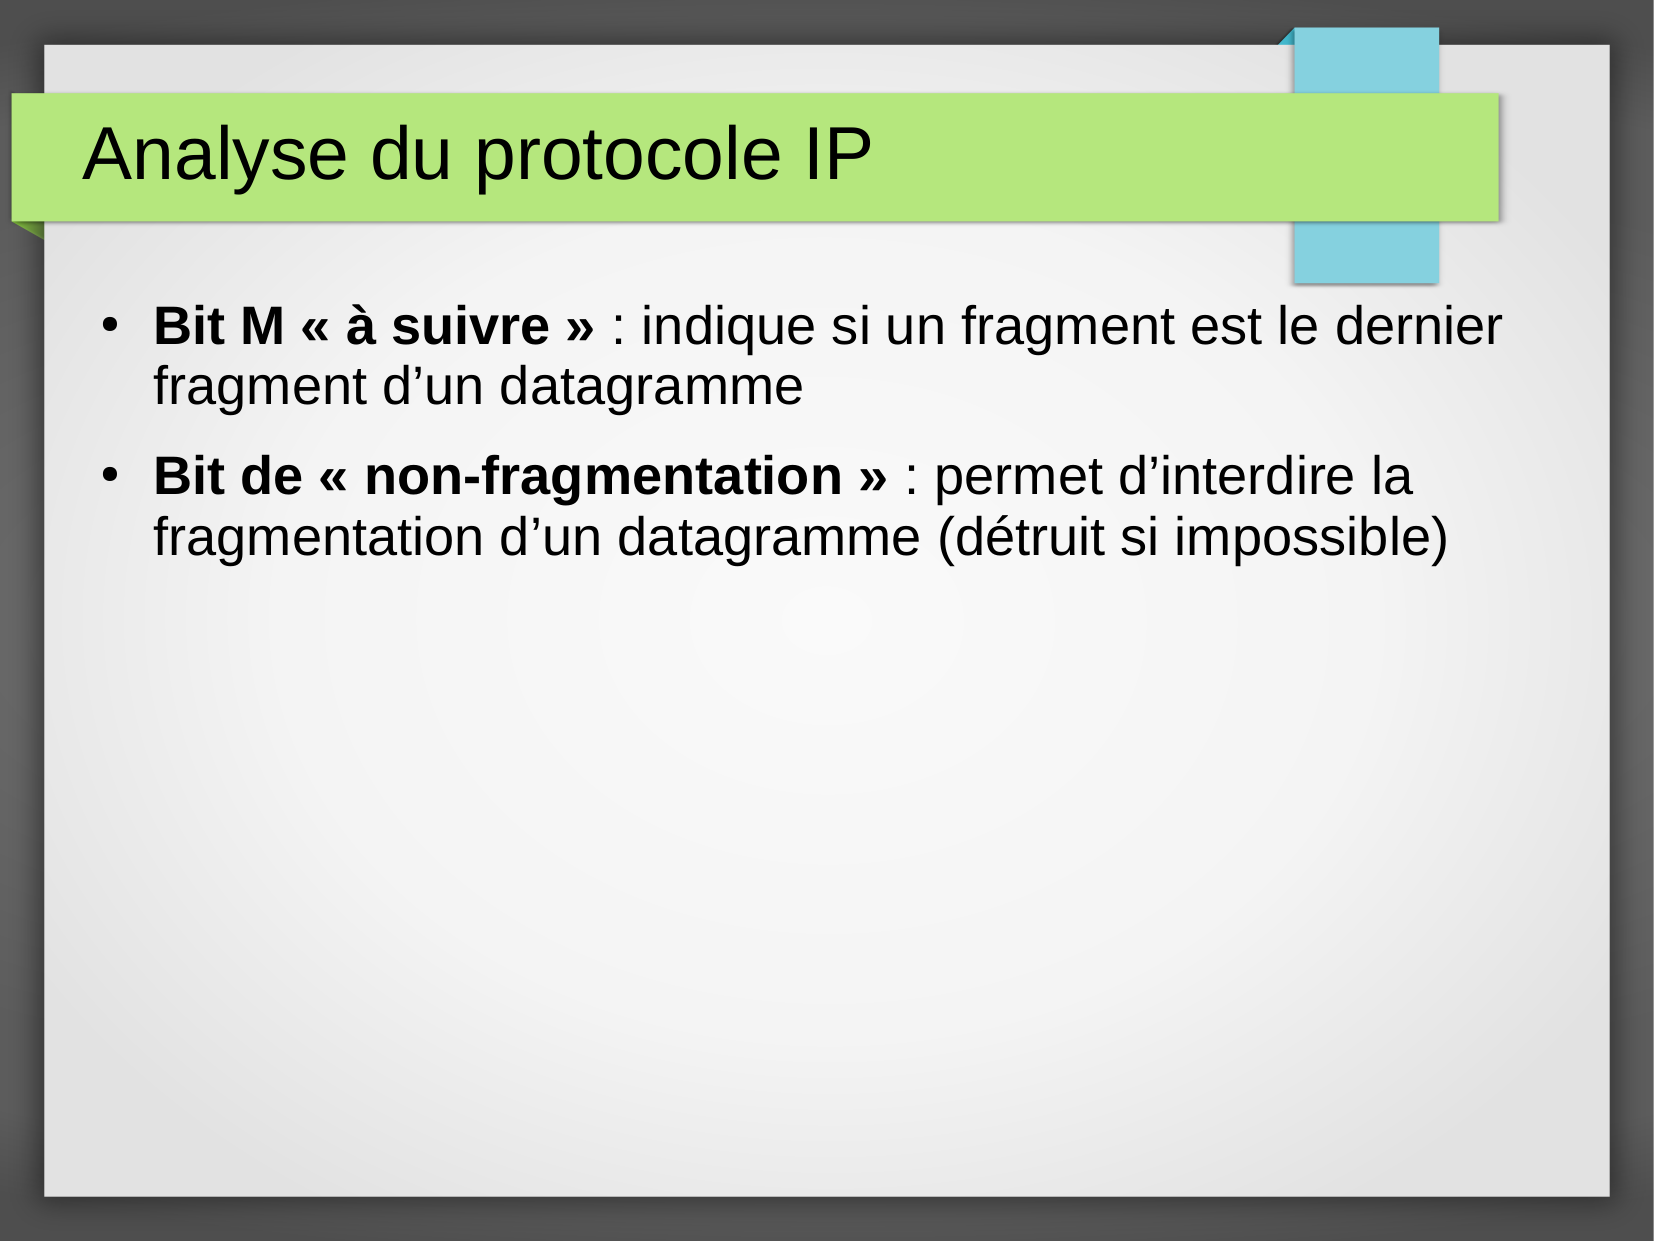

# Analyse du protocole IP
Bit M « à suivre » : indique si un fragment est le dernier fragment d’un datagramme
Bit de « non-fragmentation » : permet d’interdire la fragmentation d’un datagramme (détruit si impossible)